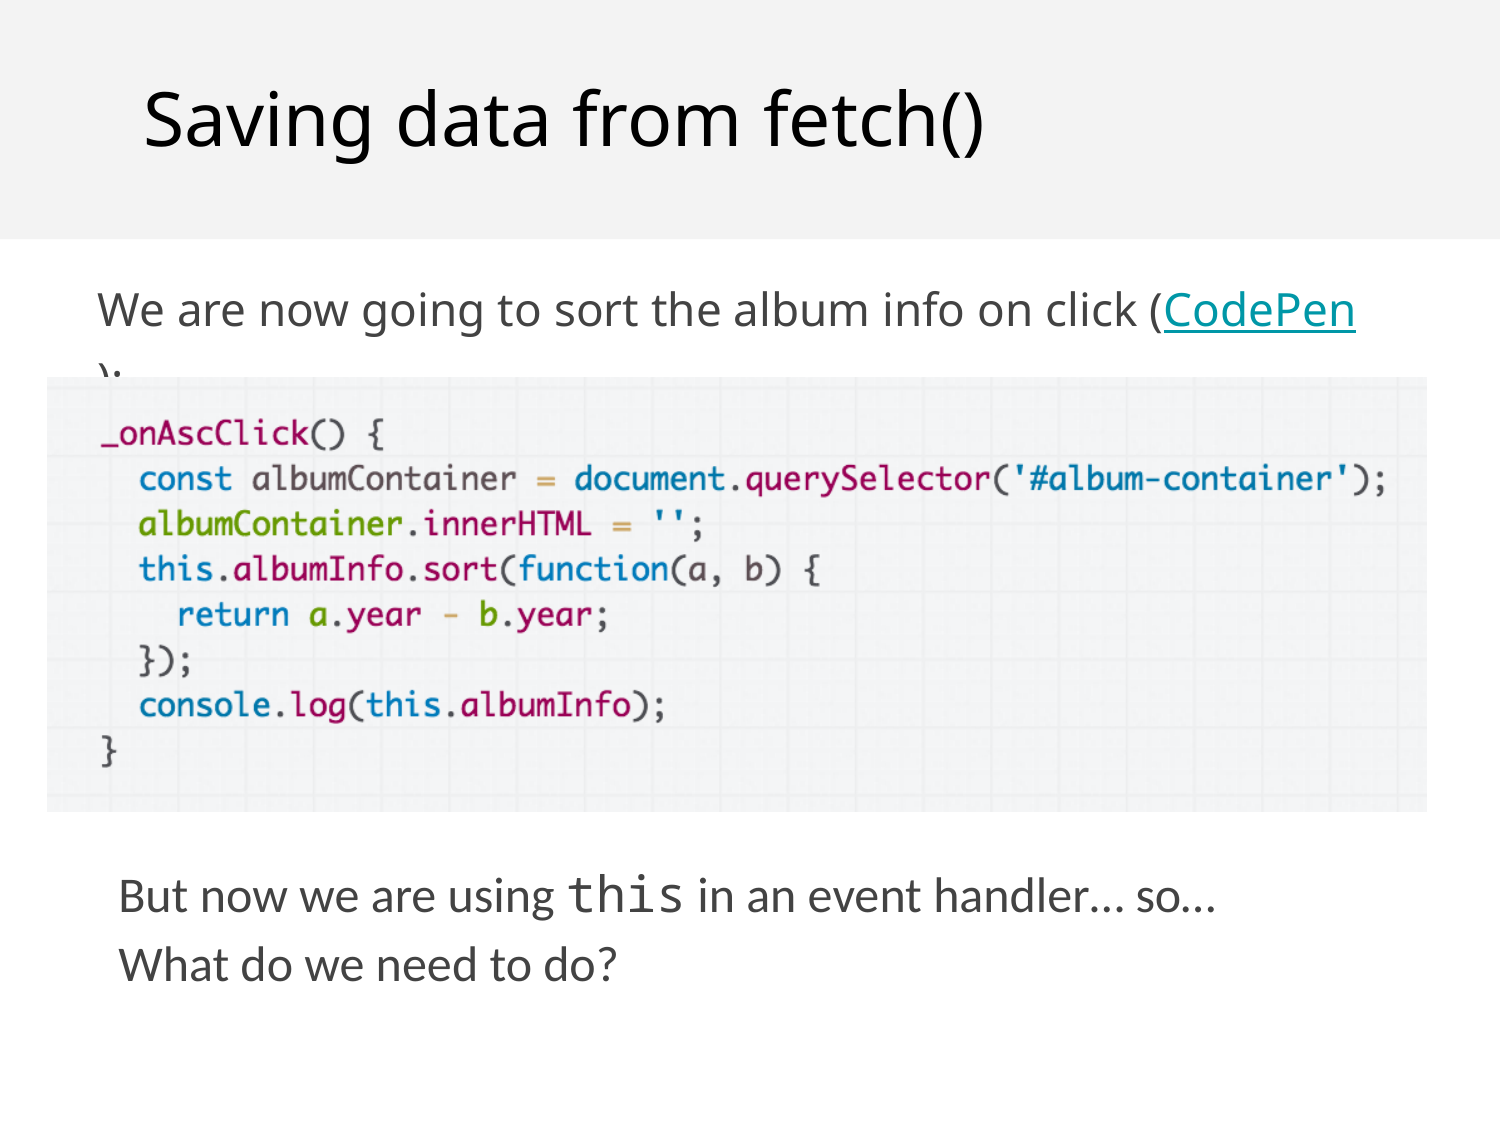

# Saving data from fetch()
We are now going to sort the album info on click (CodePen):
But now we are using this in an event handler… so…
What do we need to do?